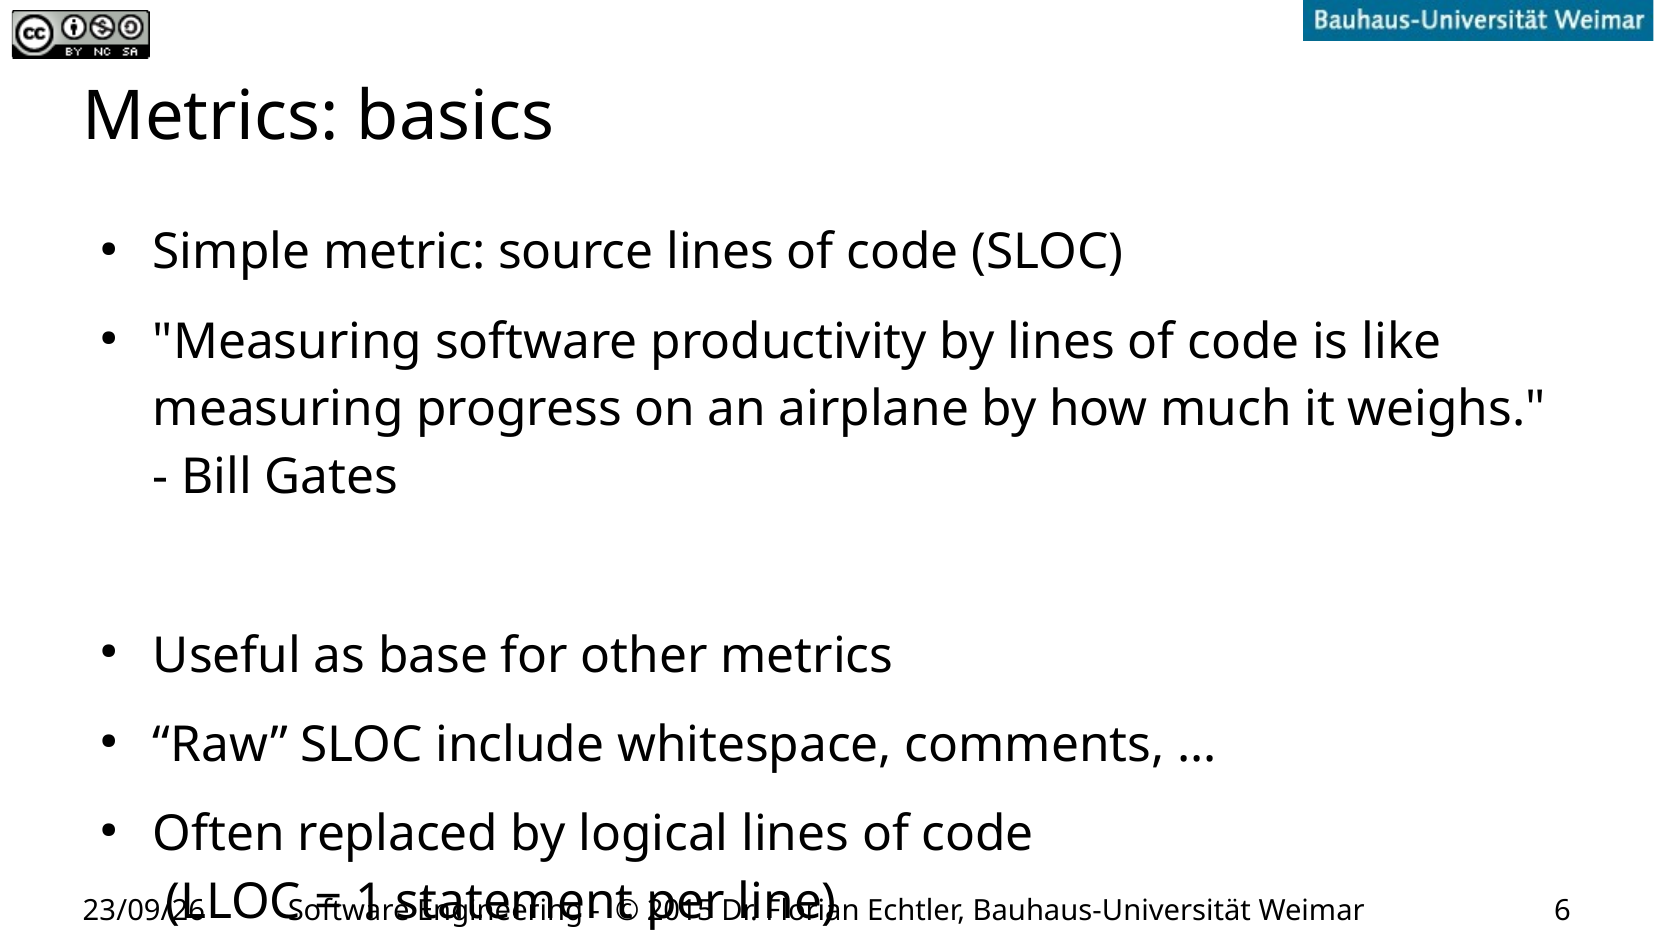

# Metrics: basics
Simple metric: source lines of code (SLOC)
"Measuring software productivity by lines of code is like measuring progress on an airplane by how much it weighs." - Bill Gates
Useful as base for other metrics
“Raw” SLOC include whitespace, comments, …
Often replaced by logical lines of code (LLOC = 1 statement per line)
Software Engineering - © 2015 Dr. Florian Echtler, Bauhaus-Universität Weimar
6